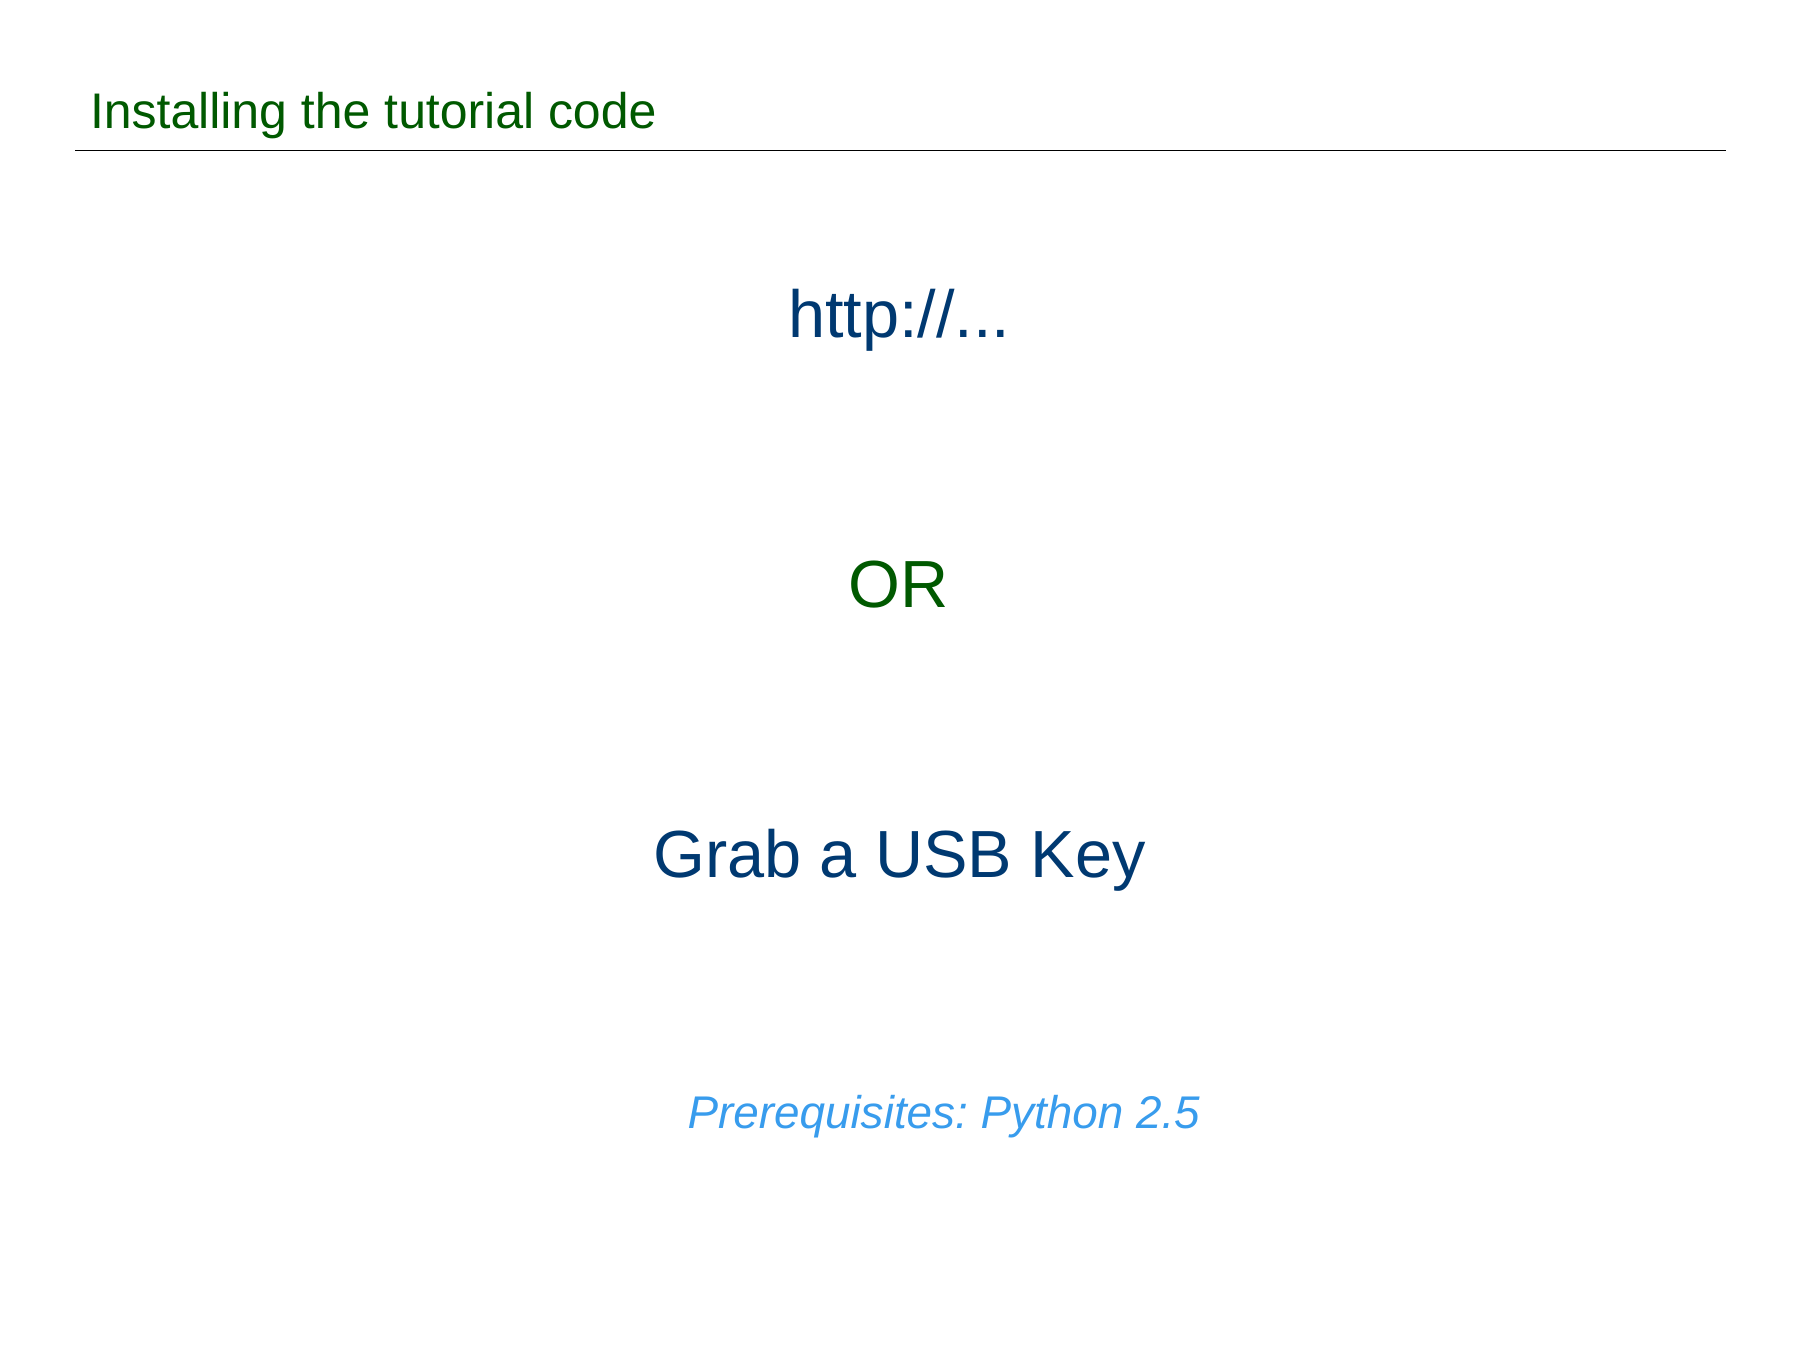

# Installing the tutorial code
http://...
OR
Grab a USB Key
Prerequisites: Python 2.5